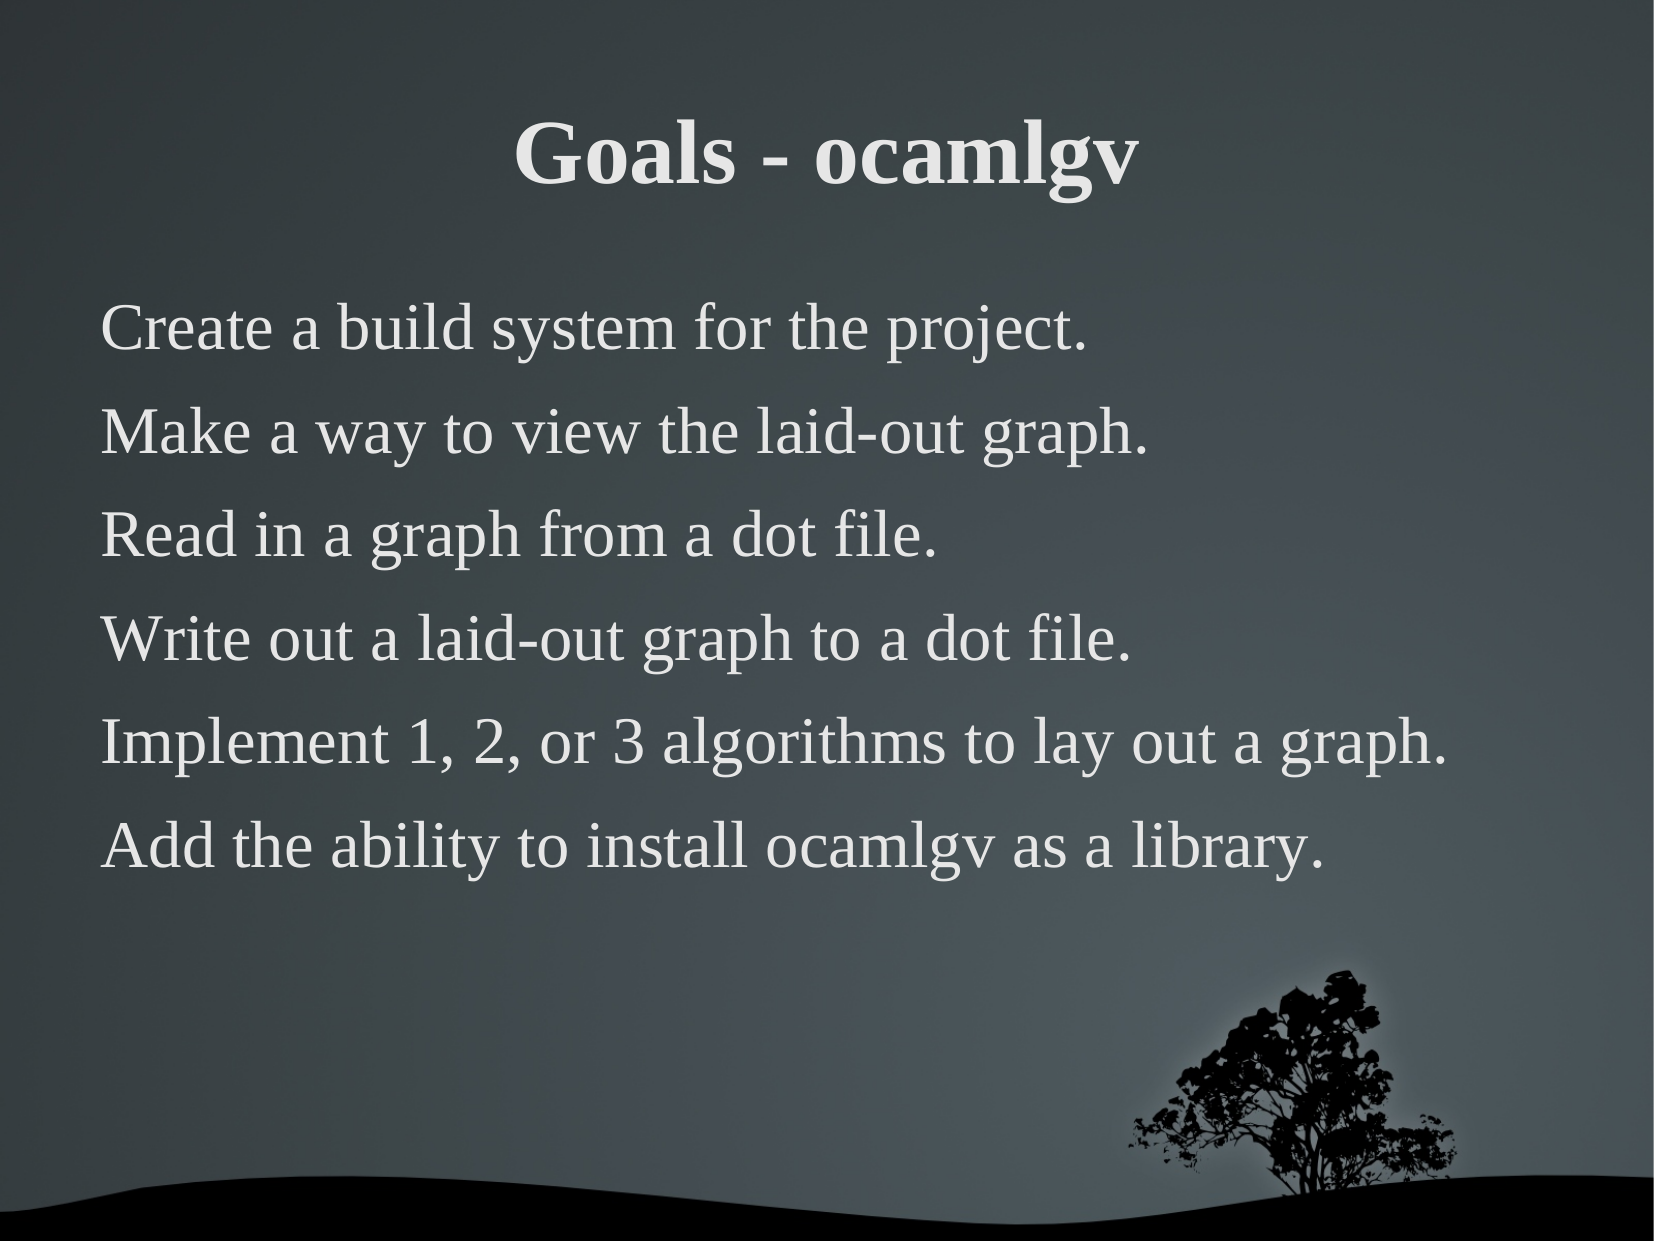

# Goals - ocamlgv
Create a build system for the project.
Make a way to view the laid-out graph.
Read in a graph from a dot file.
Write out a laid-out graph to a dot file.
Implement 1, 2, or 3 algorithms to lay out a graph.
Add the ability to install ocamlgv as a library.